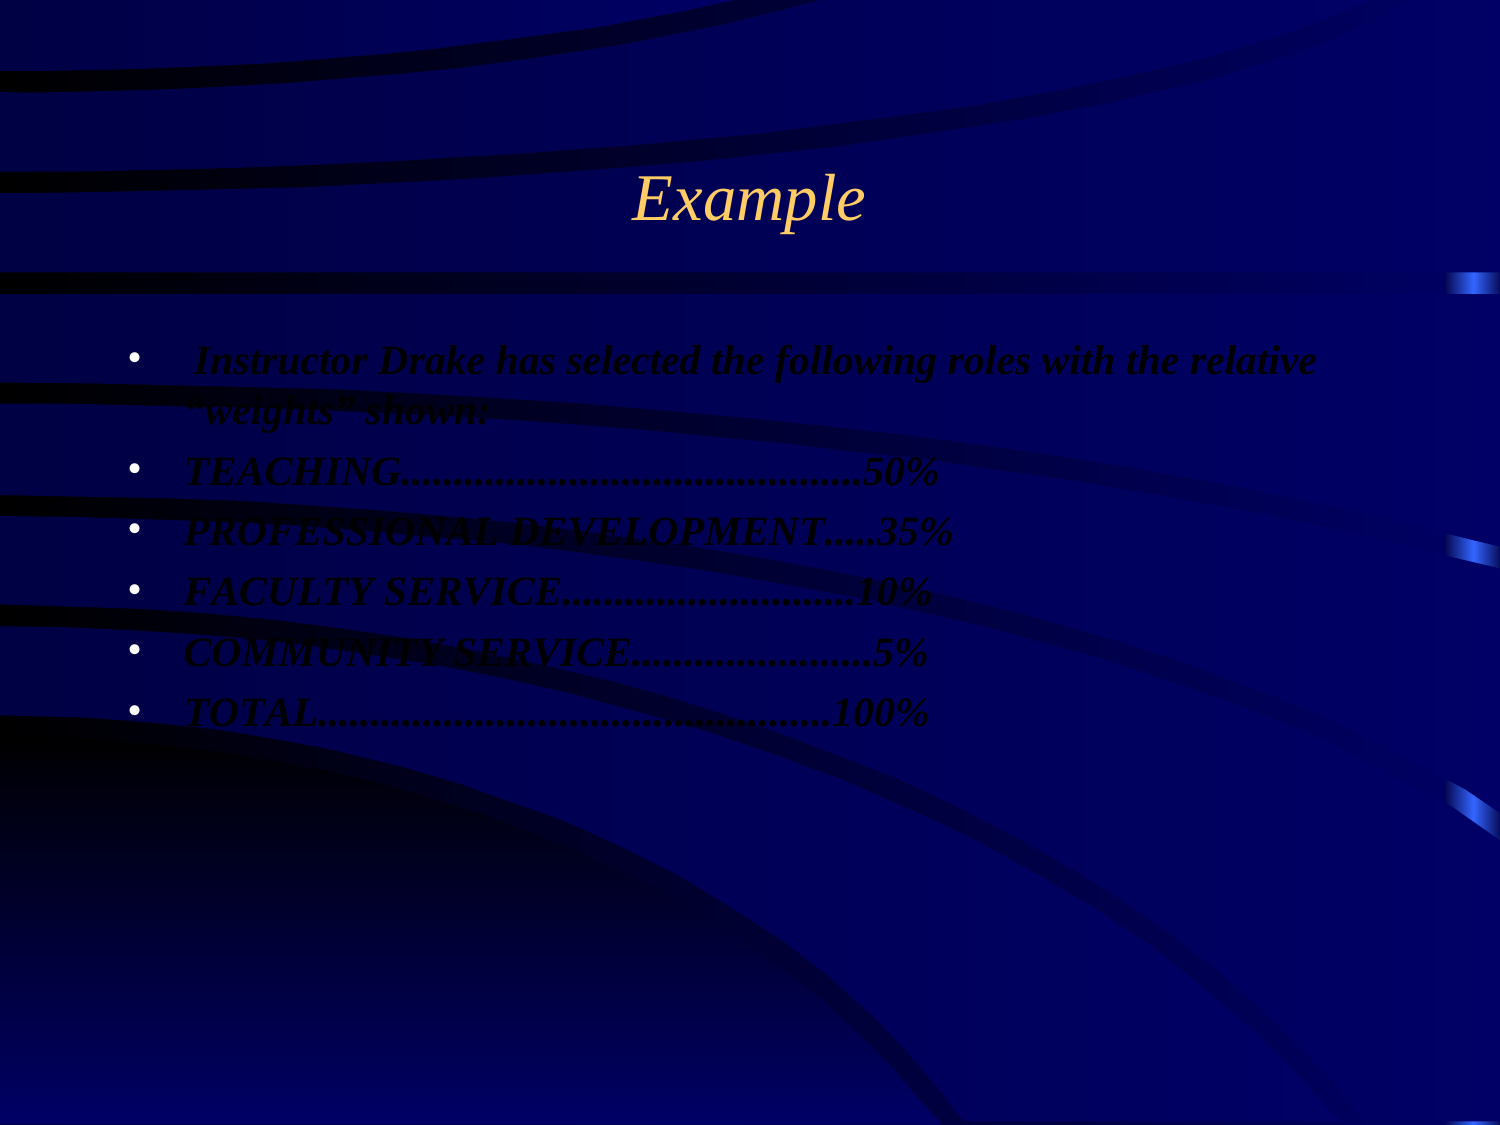

# Example
 Instructor Drake has selected the following roles with the relative “weights” shown:
TEACHING............................................50%
PROFESSIONAL DEVELOPMENT.....35%
FACULTY SERVICE............................10%
COMMUNITY SERVICE.......................5%
TOTAL.................................................100%